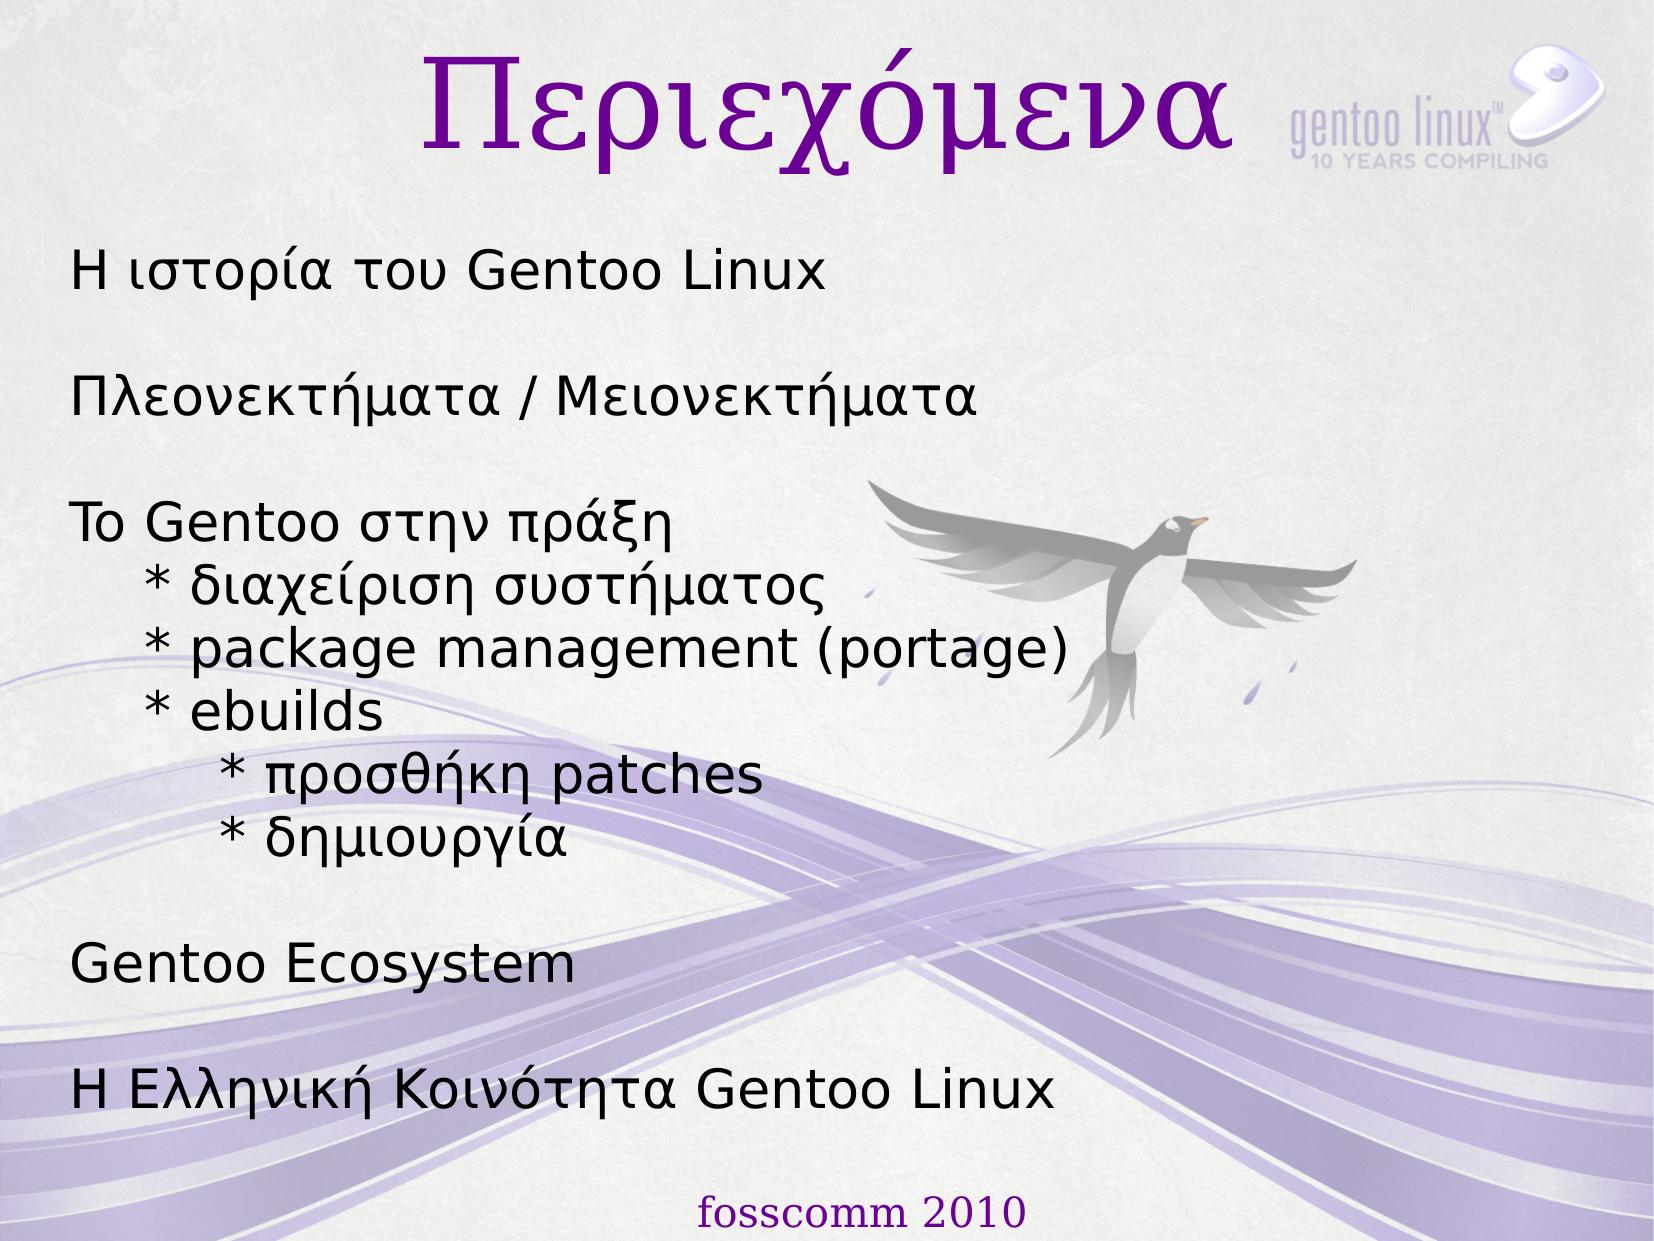

# Περιεχόμενα
Η ιστορία του Gentoo Linux
Πλεονεκτήματα / Μειονεκτήματα
To Gentoo στην πράξη
	* διαχείριση συστήματος
	* package management (portage)
	* ebuilds
		* προσθήκη patches
		* δημιουργία
Gentoo Ecosystem
Η Ελληνική Κοινότητα Gentoo Linux
fosscomm 2010